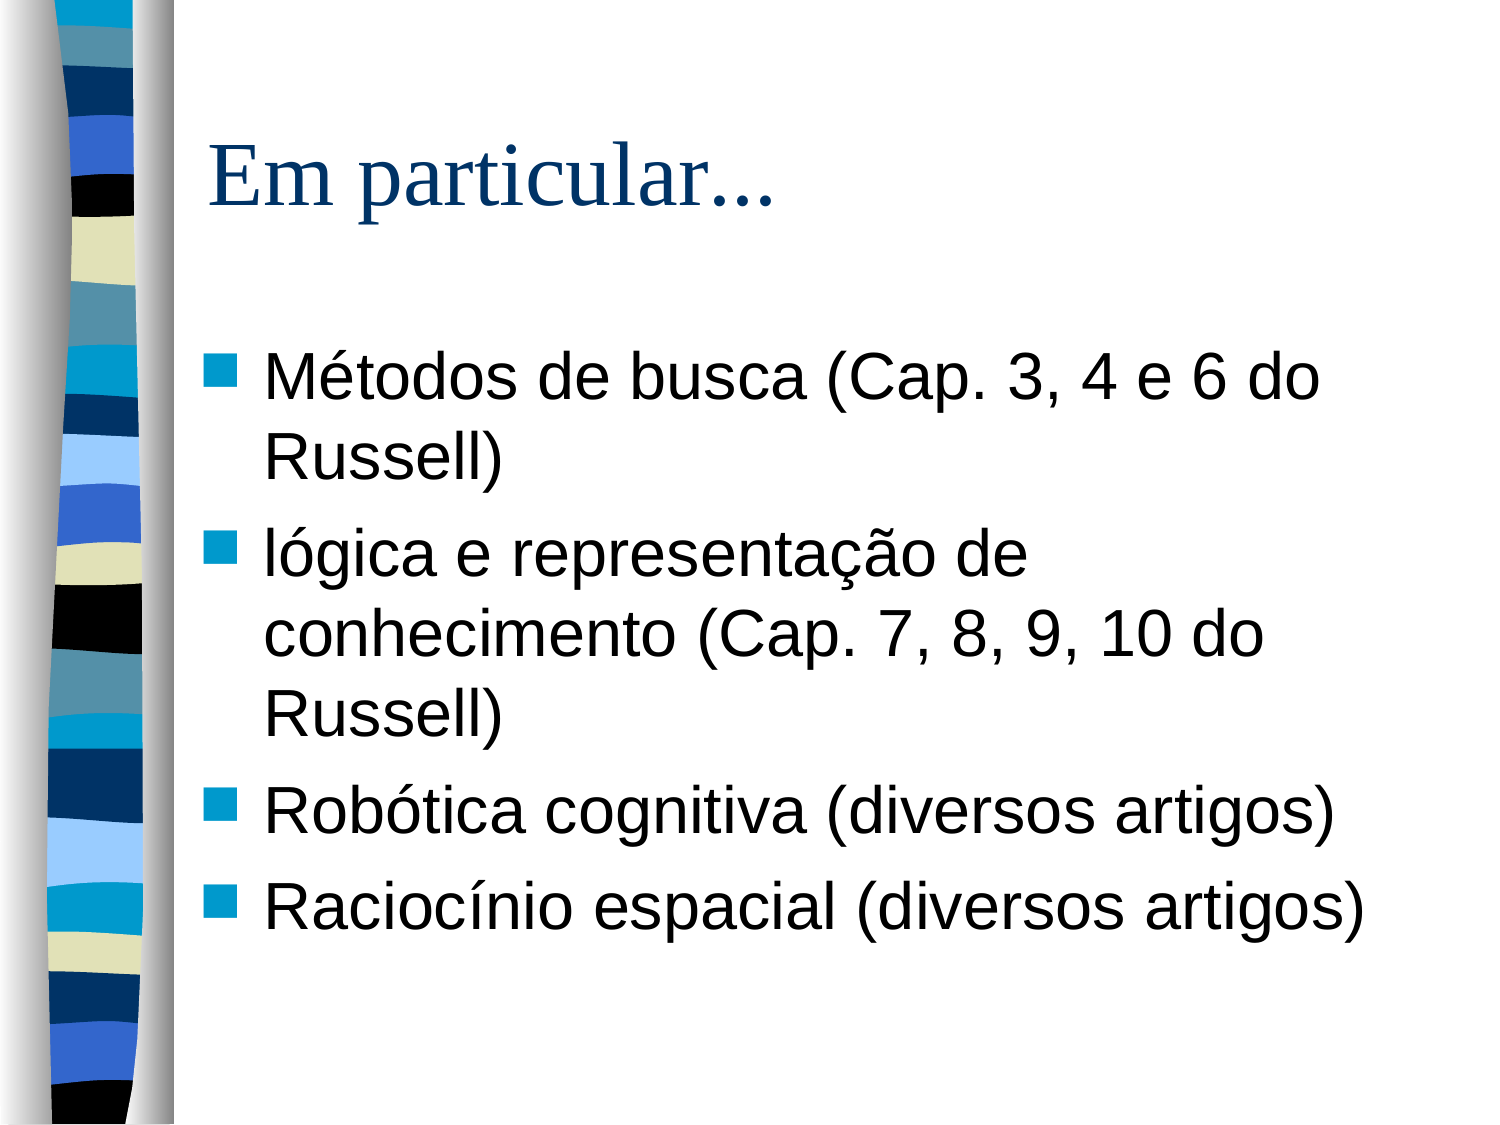

# Em particular...
Métodos de busca (Cap. 3, 4 e 6 do Russell)
lógica e representação de conhecimento (Cap. 7, 8, 9, 10 do Russell)
Robótica cognitiva (diversos artigos)
Raciocínio espacial (diversos artigos)